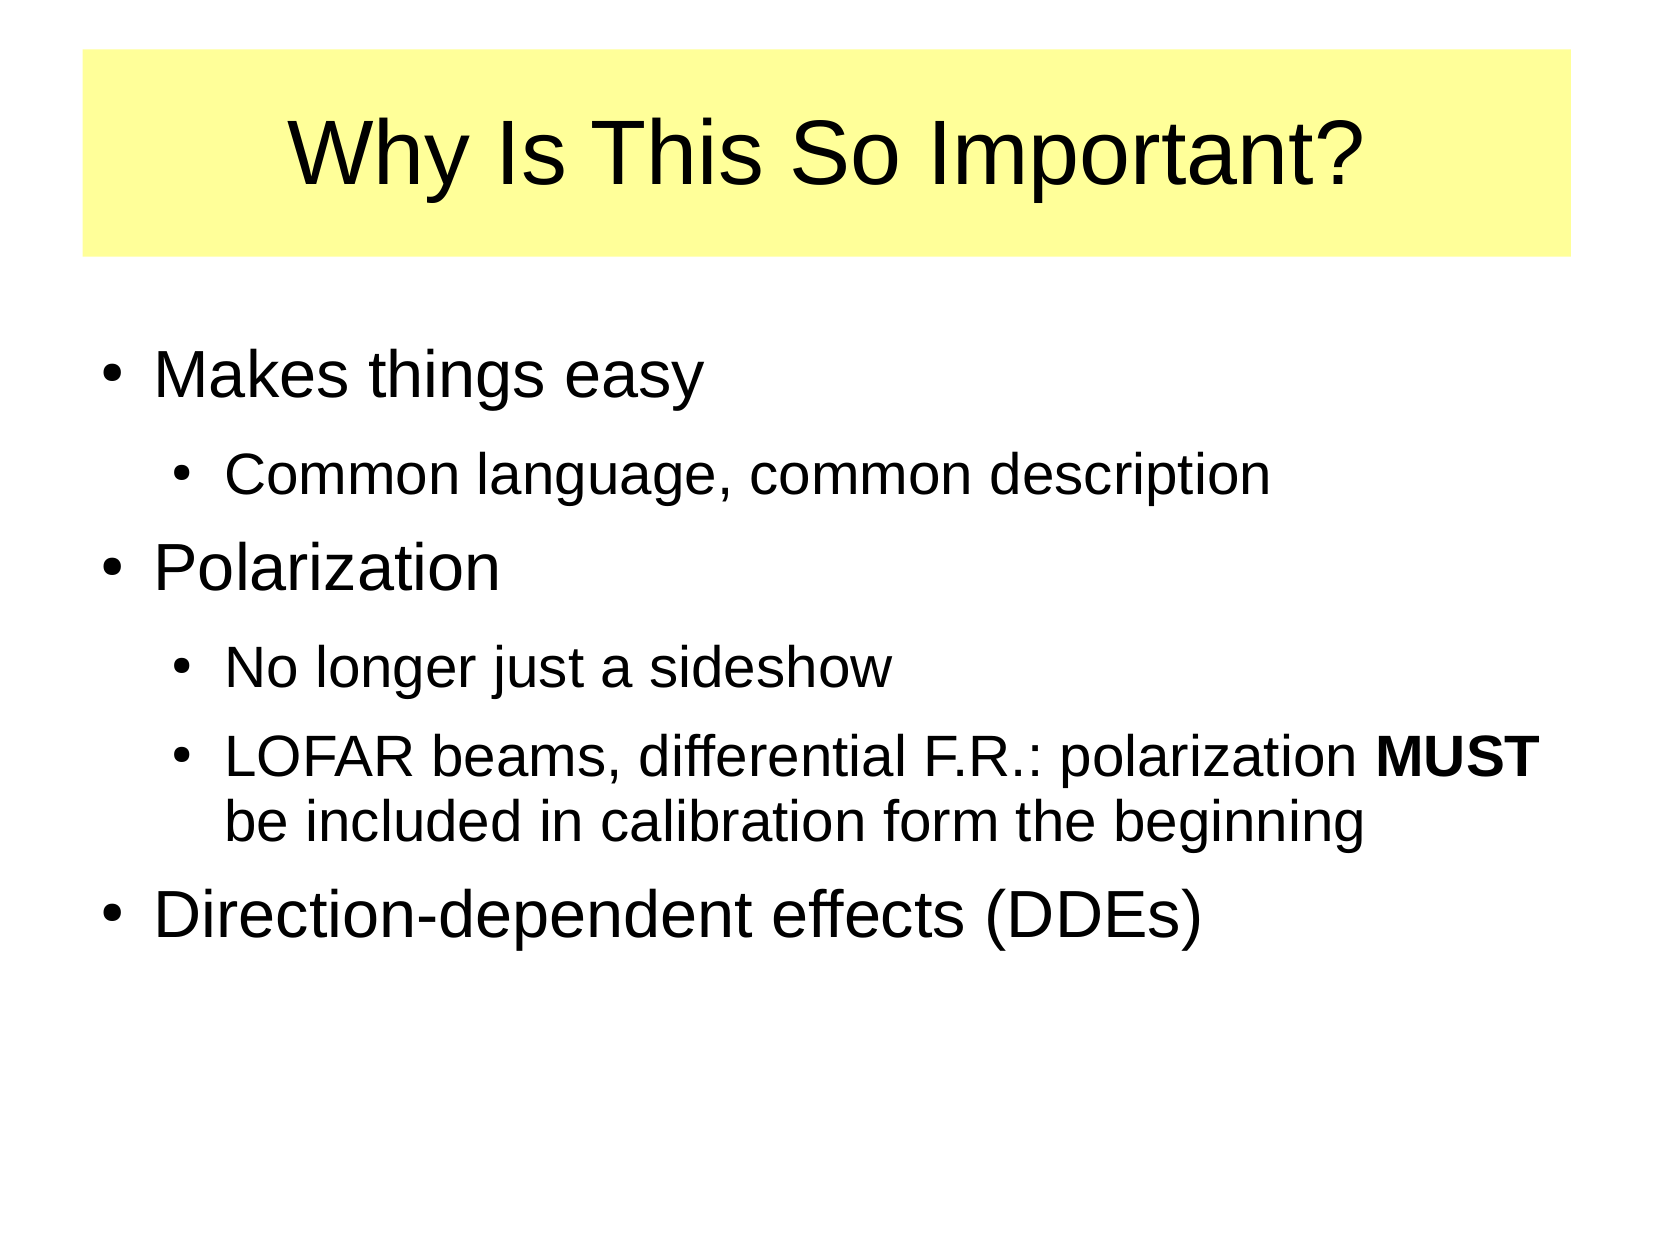

# Why Is This So Important?
Makes things easy
Common language, common description
Polarization
No longer just a sideshow
LOFAR beams, differential F.R.: polarization MUST be included in calibration form the beginning
Direction-dependent effects (DDEs)